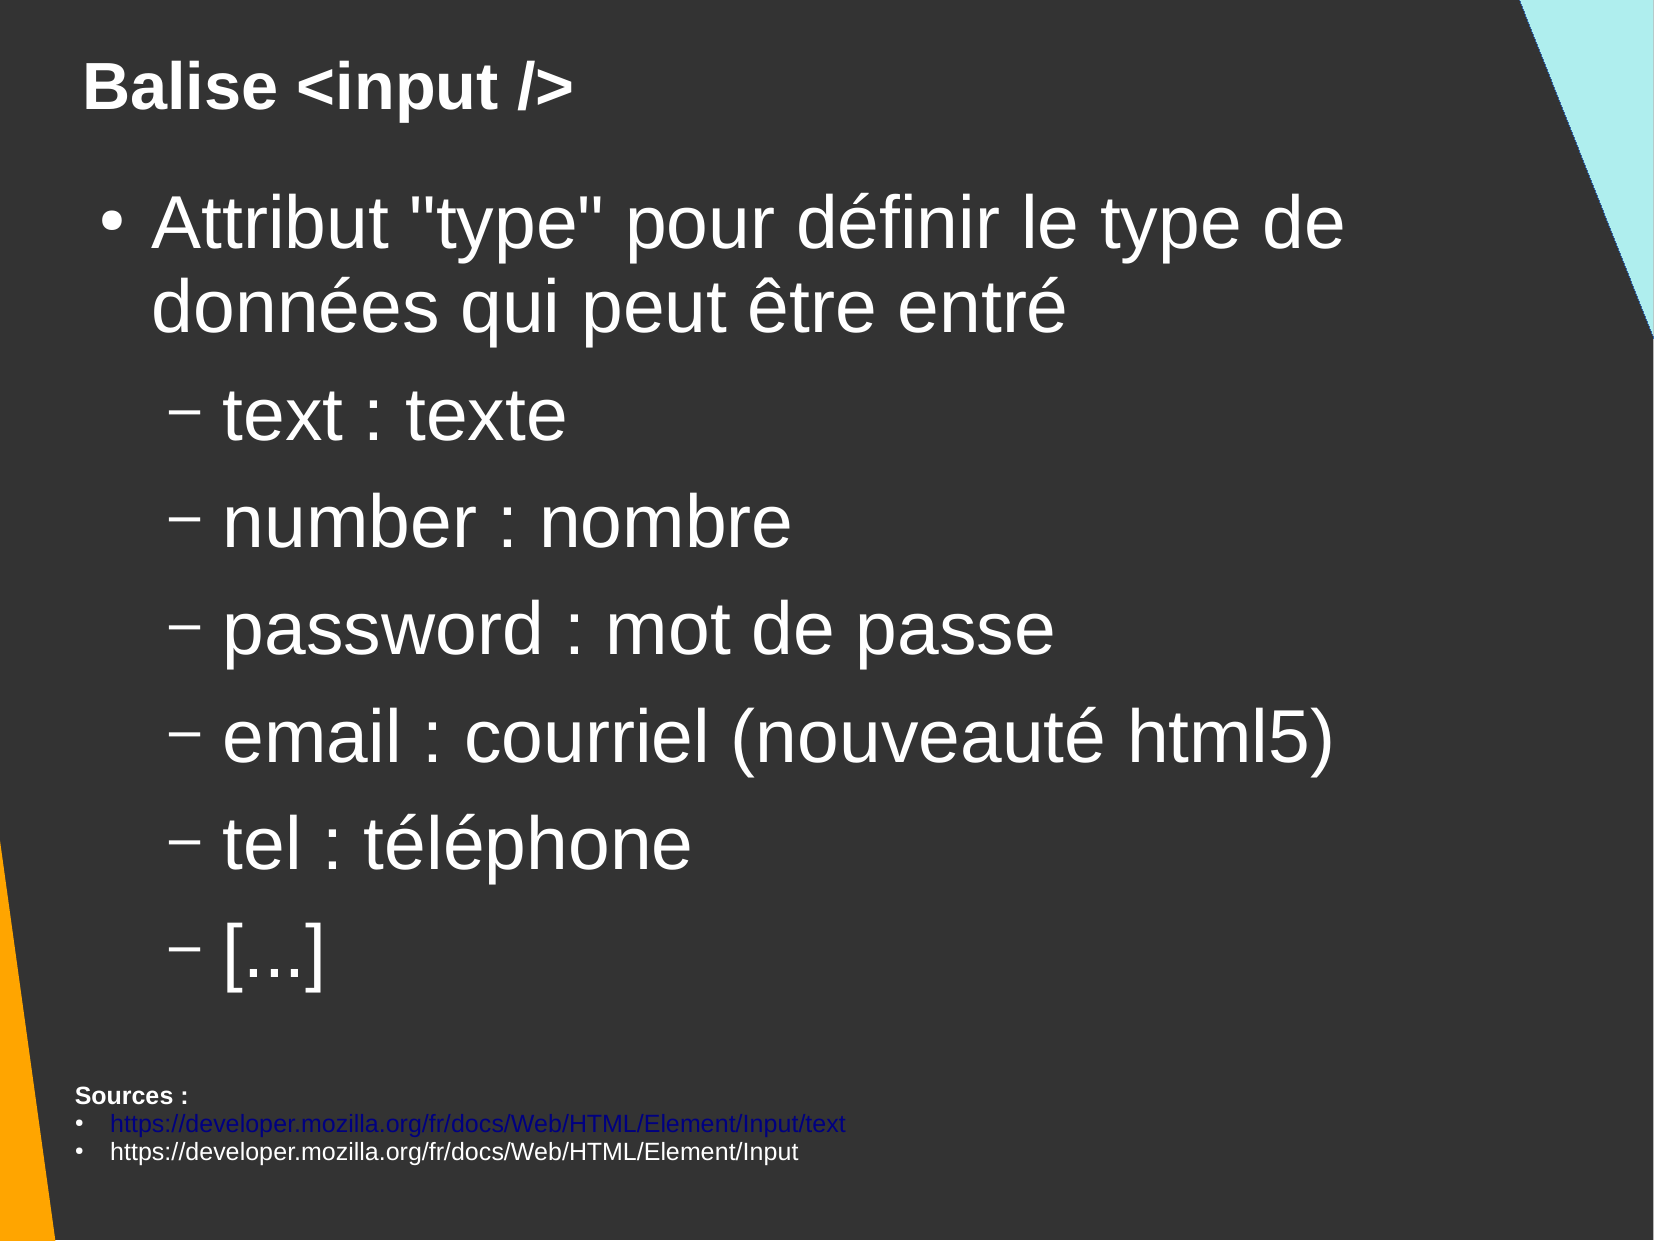

# Balise <input />
Attribut "type" pour définir le type de données qui peut être entré
text : texte
number : nombre
password : mot de passe
email : courriel (nouveauté html5)
tel : téléphone
[...]
Sources :
https://developer.mozilla.org/fr/docs/Web/HTML/Element/Input/text
https://developer.mozilla.org/fr/docs/Web/HTML/Element/Input